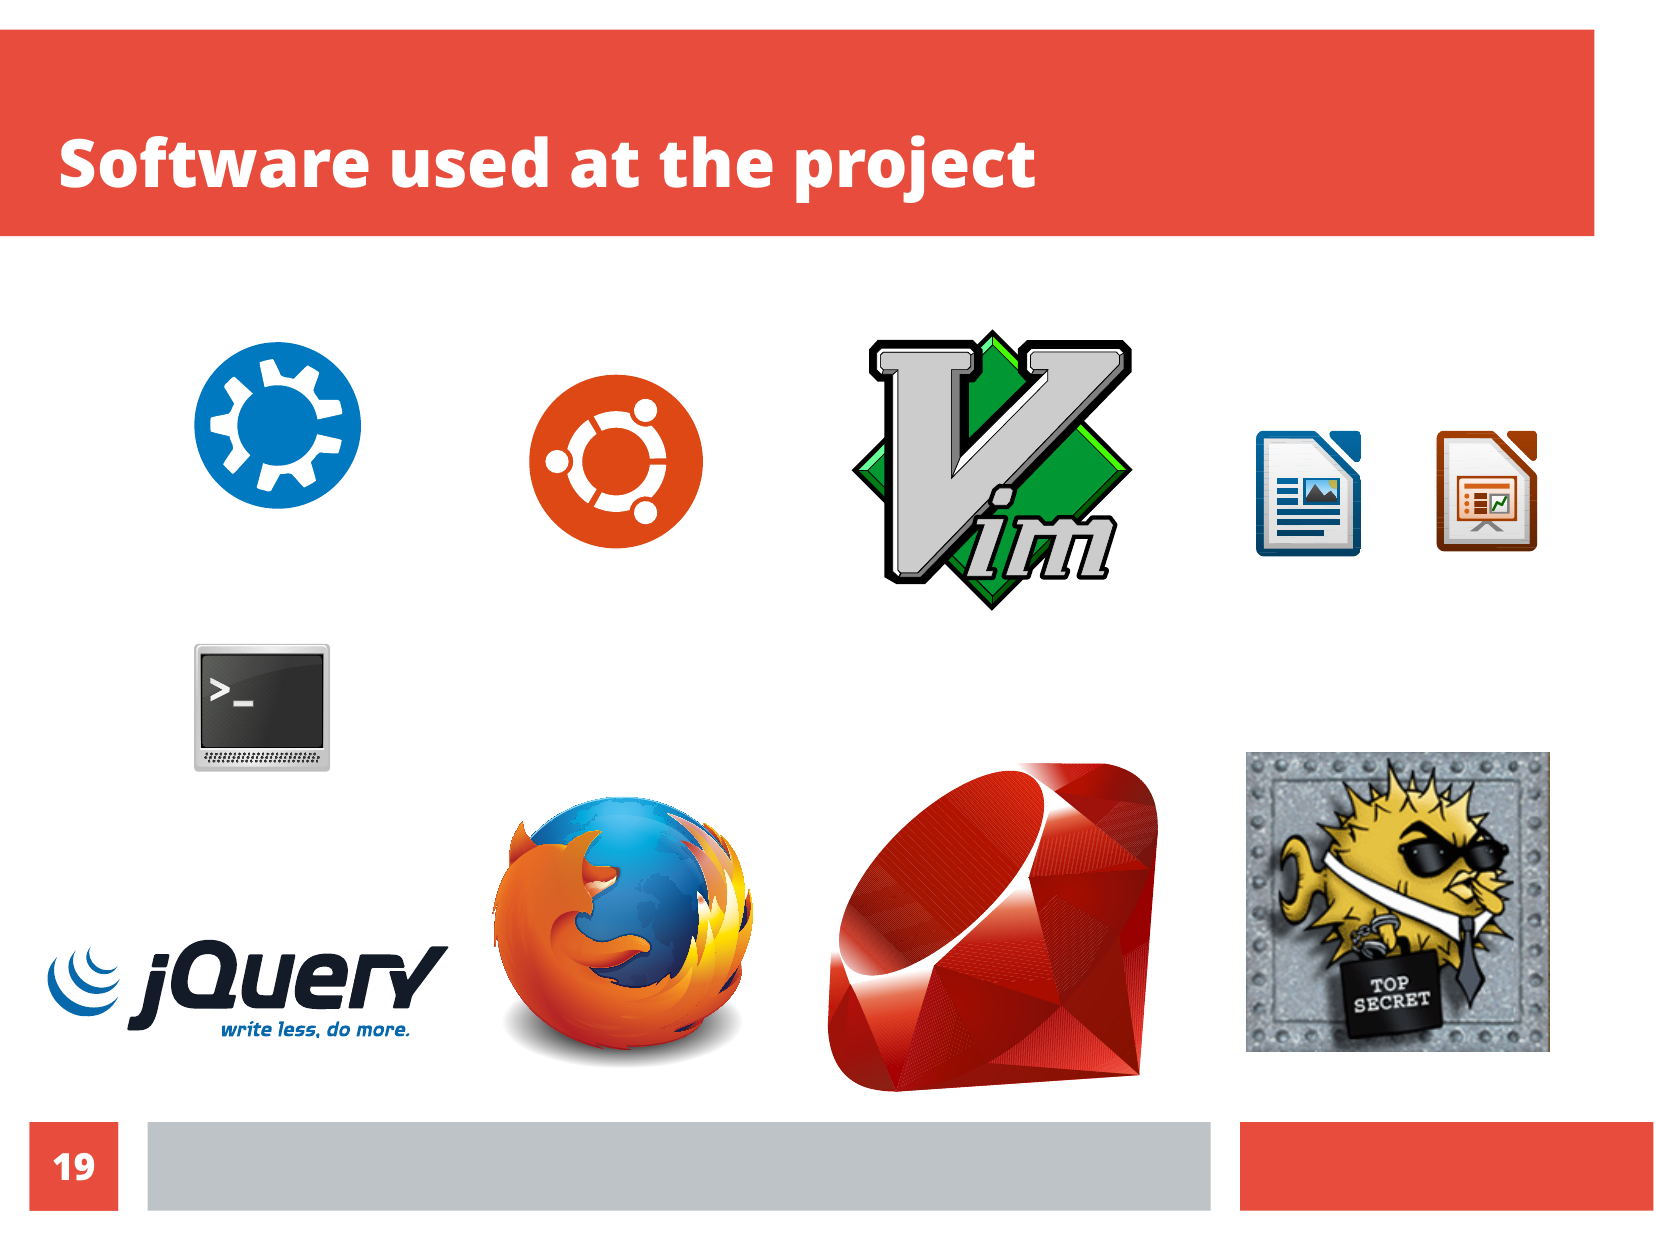

# Software used at the project
19